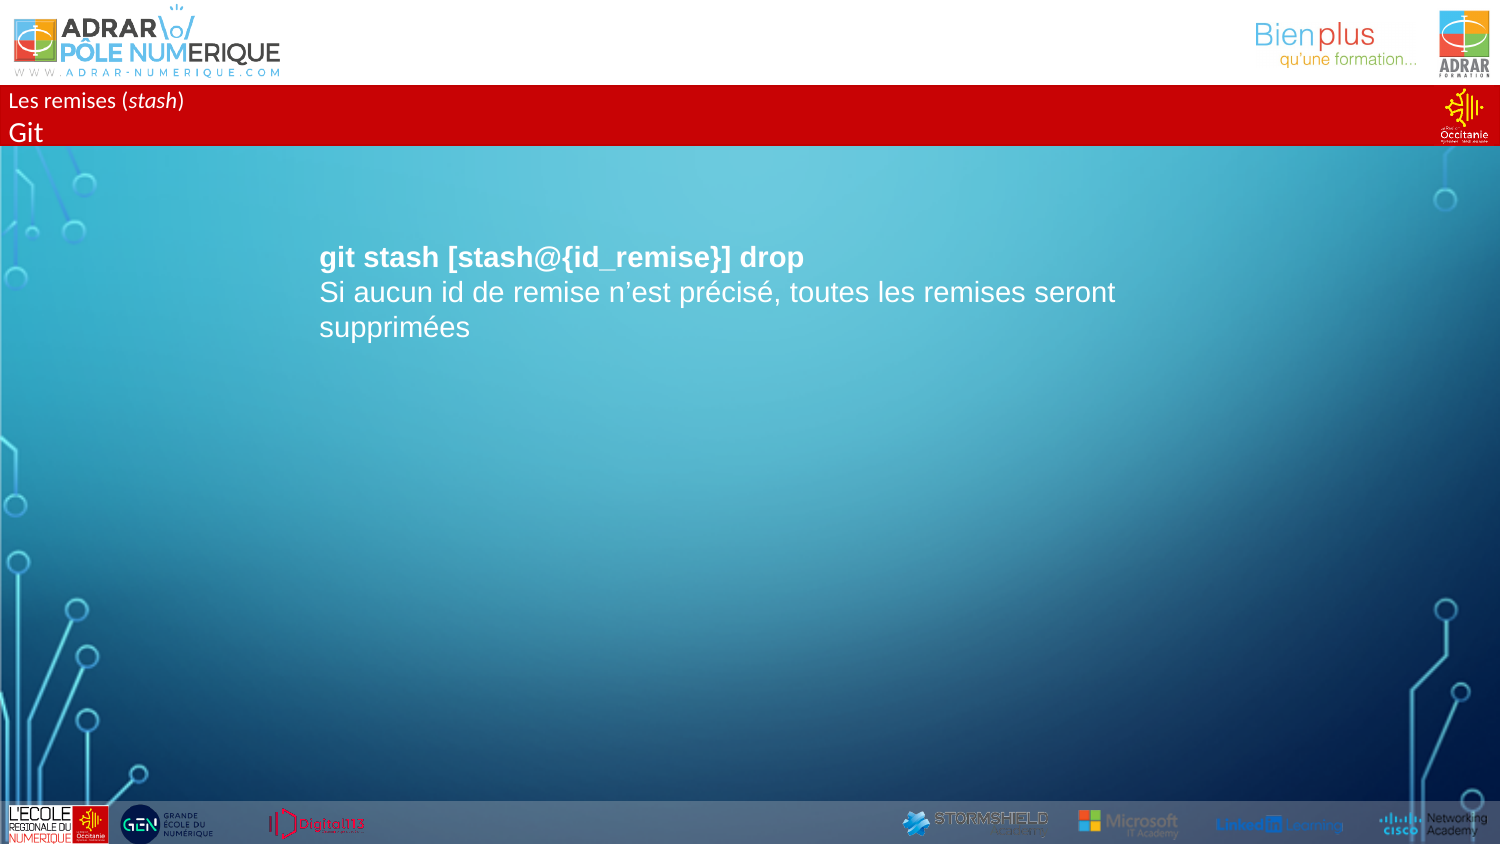

Les remises (stash)
Git
git stash [stash@{id_remise}] drop
Si aucun id de remise n’est précisé, toutes les remises seront supprimées